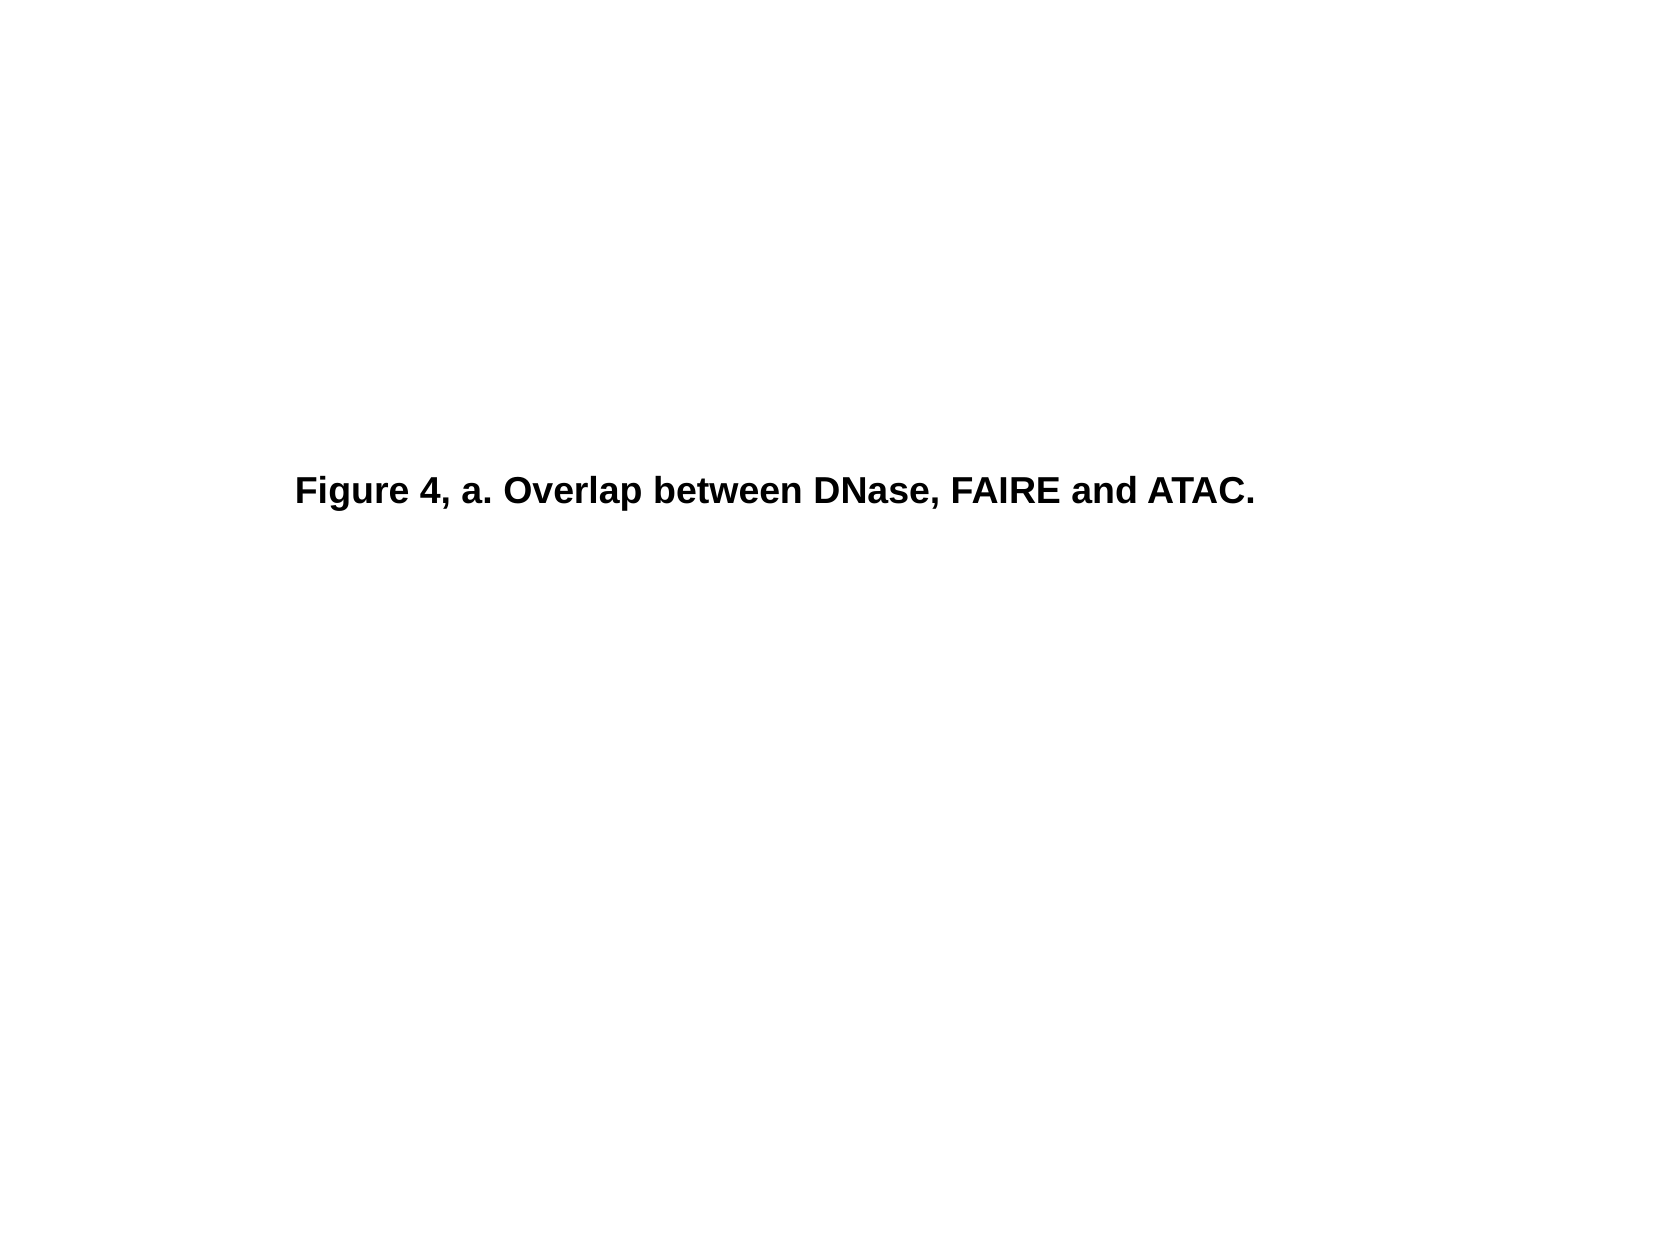

Figure 4, a. Overlap between DNase, FAIRE and ATAC.